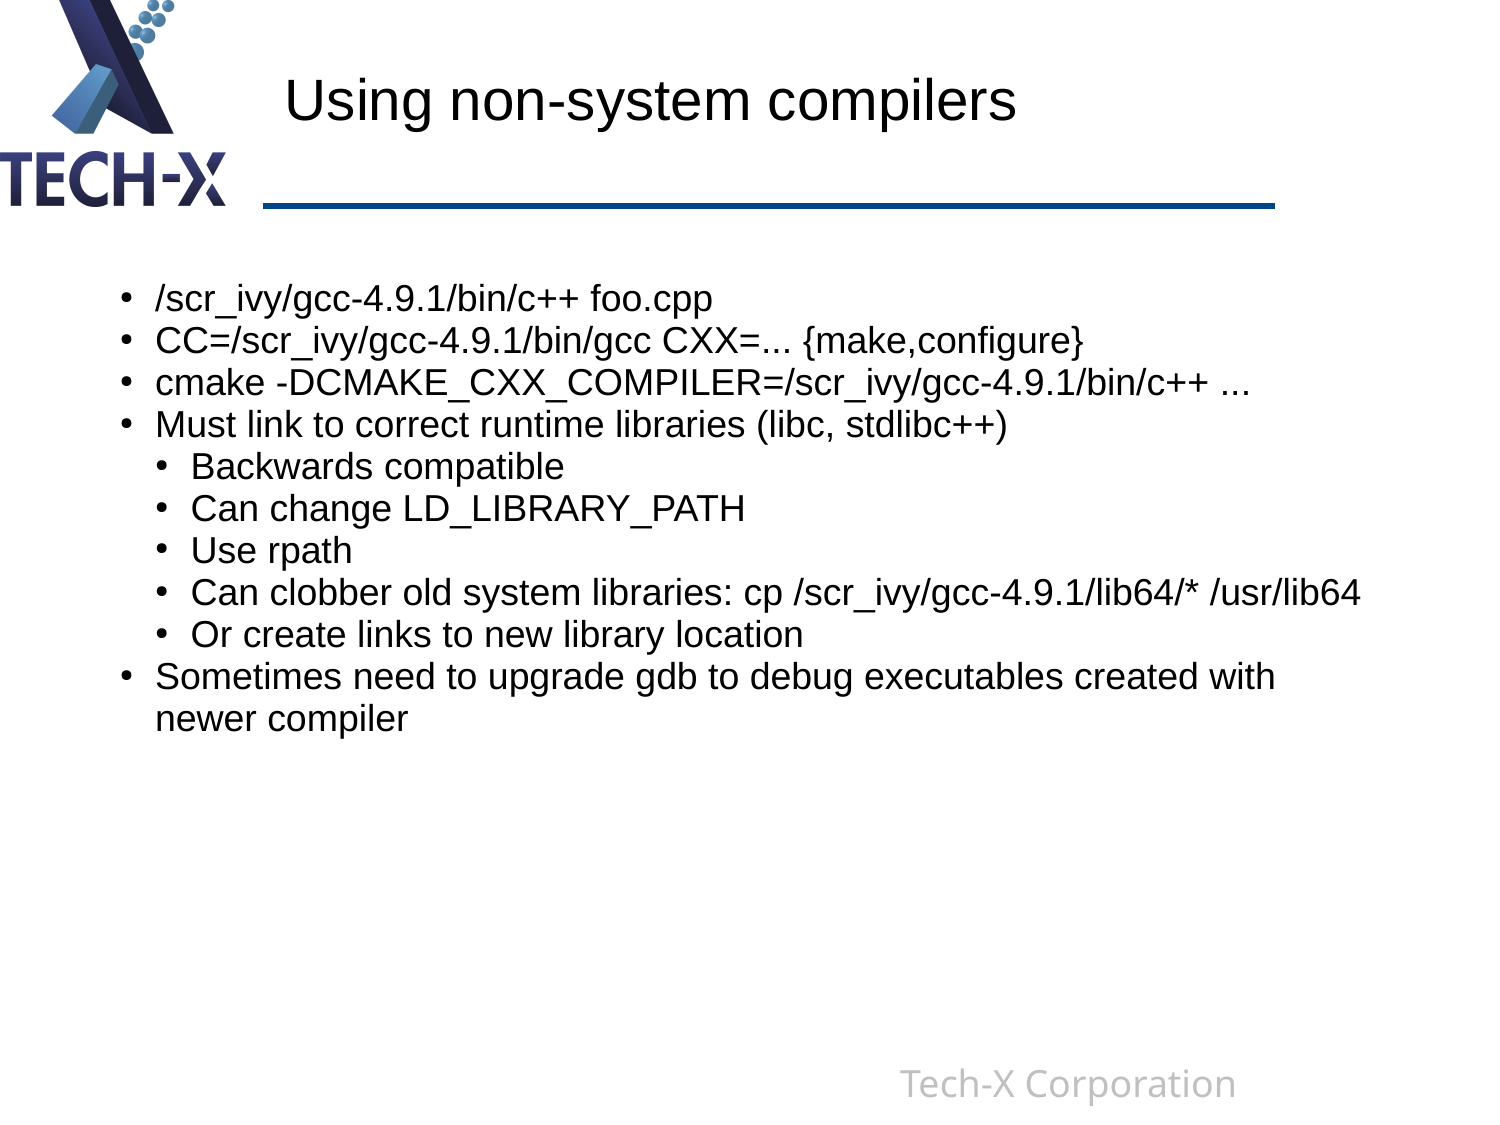

Using non-system compilers
/scr_ivy/gcc-4.9.1/bin/c++ foo.cpp
CC=/scr_ivy/gcc-4.9.1/bin/gcc CXX=... {make,configure}
cmake -DCMAKE_CXX_COMPILER=/scr_ivy/gcc-4.9.1/bin/c++ ...
Must link to correct runtime libraries (libc, stdlibc++)
Backwards compatible
Can change LD_LIBRARY_PATH
Use rpath
Can clobber old system libraries: cp /scr_ivy/gcc-4.9.1/lib64/* /usr/lib64
Or create links to new library location
Sometimes need to upgrade gdb to debug executables created with
newer compiler